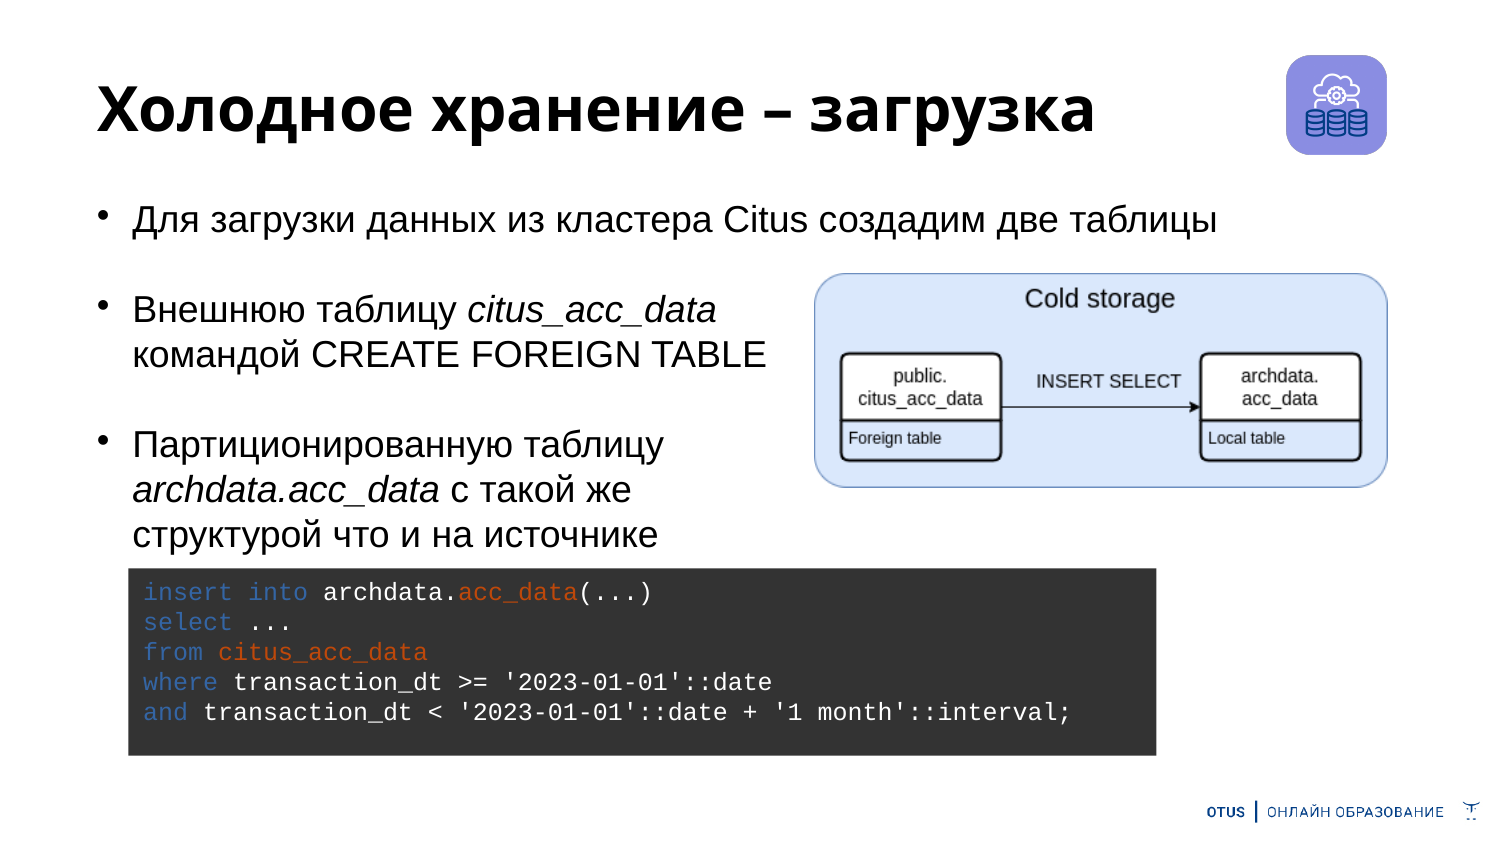

# Холодное хранение – загрузка
Для загрузки данных из кластера Citus создадим две таблицы
Внешнюю таблицу citus_acc_data
командой CREATE FOREIGN TABLE
Партиционированную таблицу
archdata.acc_data с такой же
структурой что и на источнике
insert into archdata.acc_data(...)
select ...
from citus_acc_data
where transaction_dt >= '2023-01-01'::date
and transaction_dt < '2023-01-01'::date + '1 month'::interval;